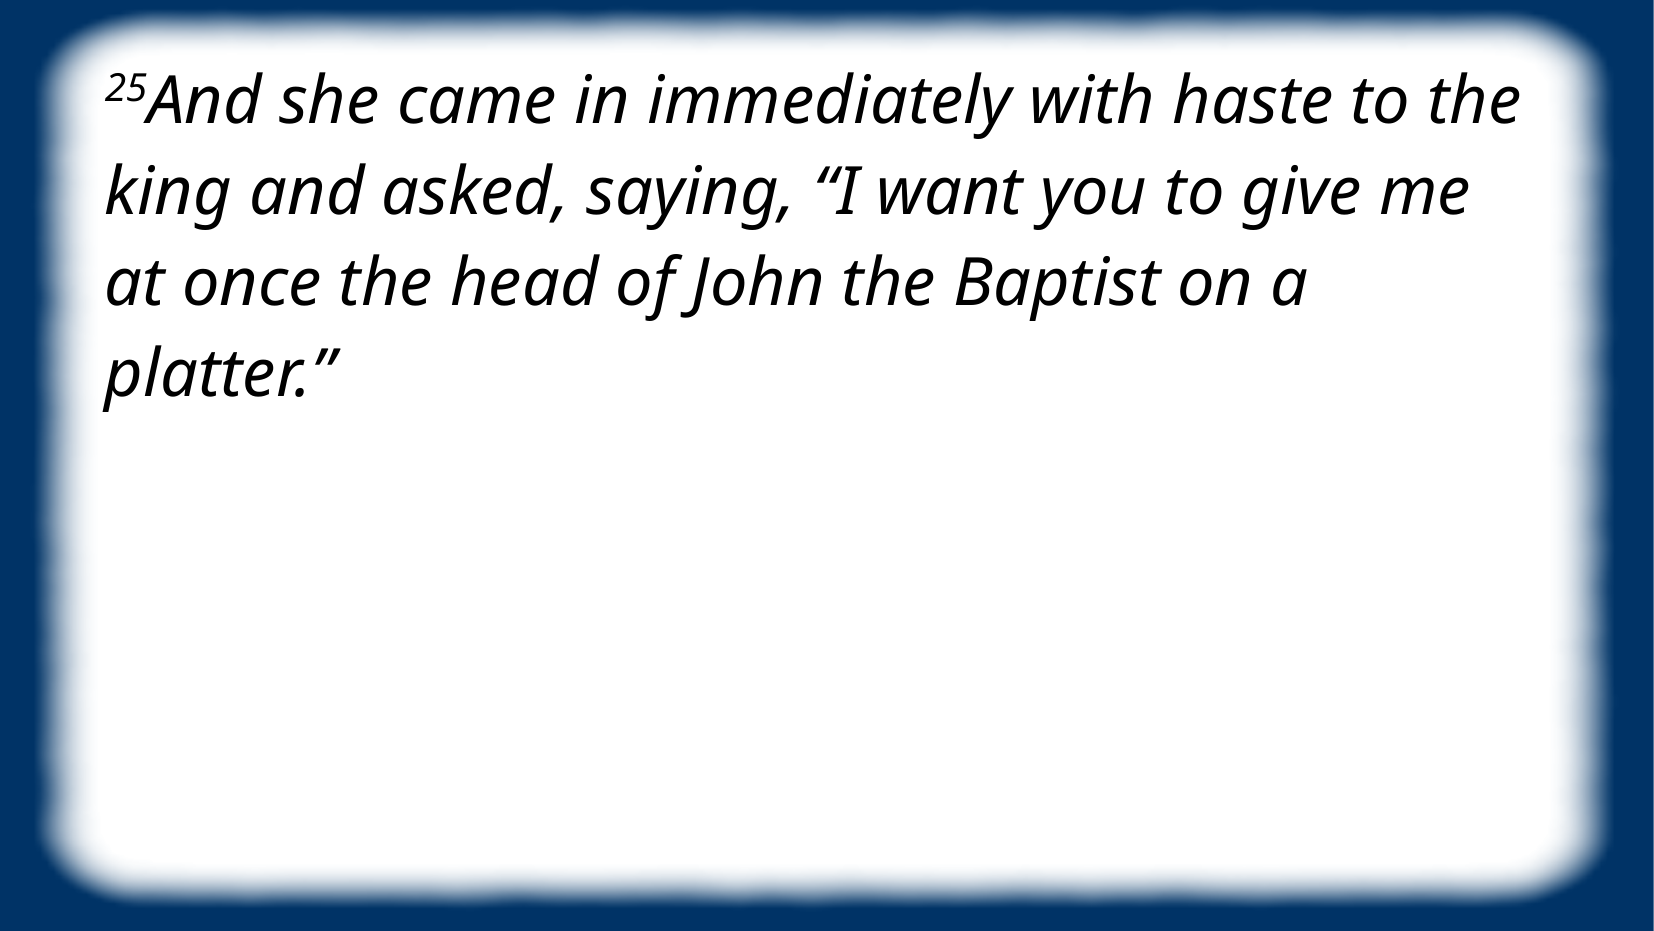

25And she came in immediately with haste to the king and asked, saying, “I want you to give me at once the head of John the Baptist on a platter.”